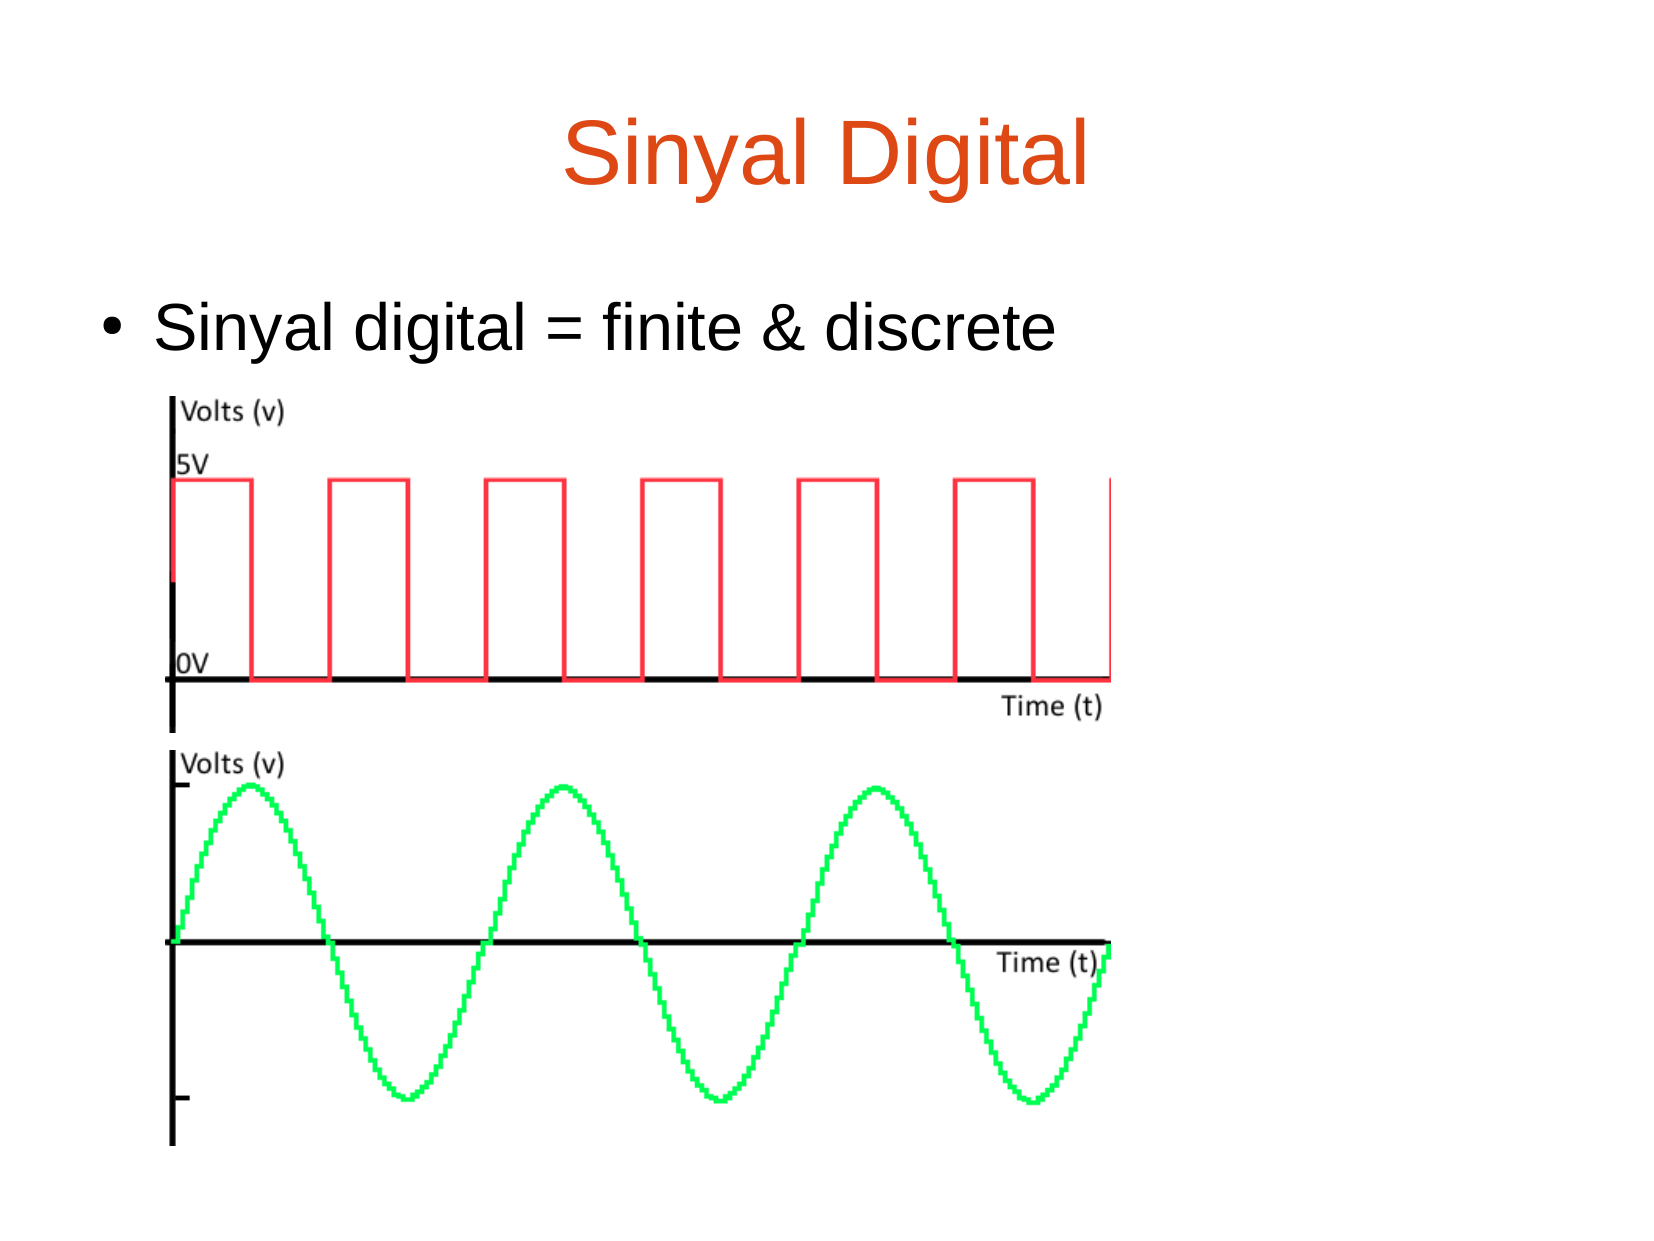

# Sinyal Digital
Sinyal digital = finite & discrete